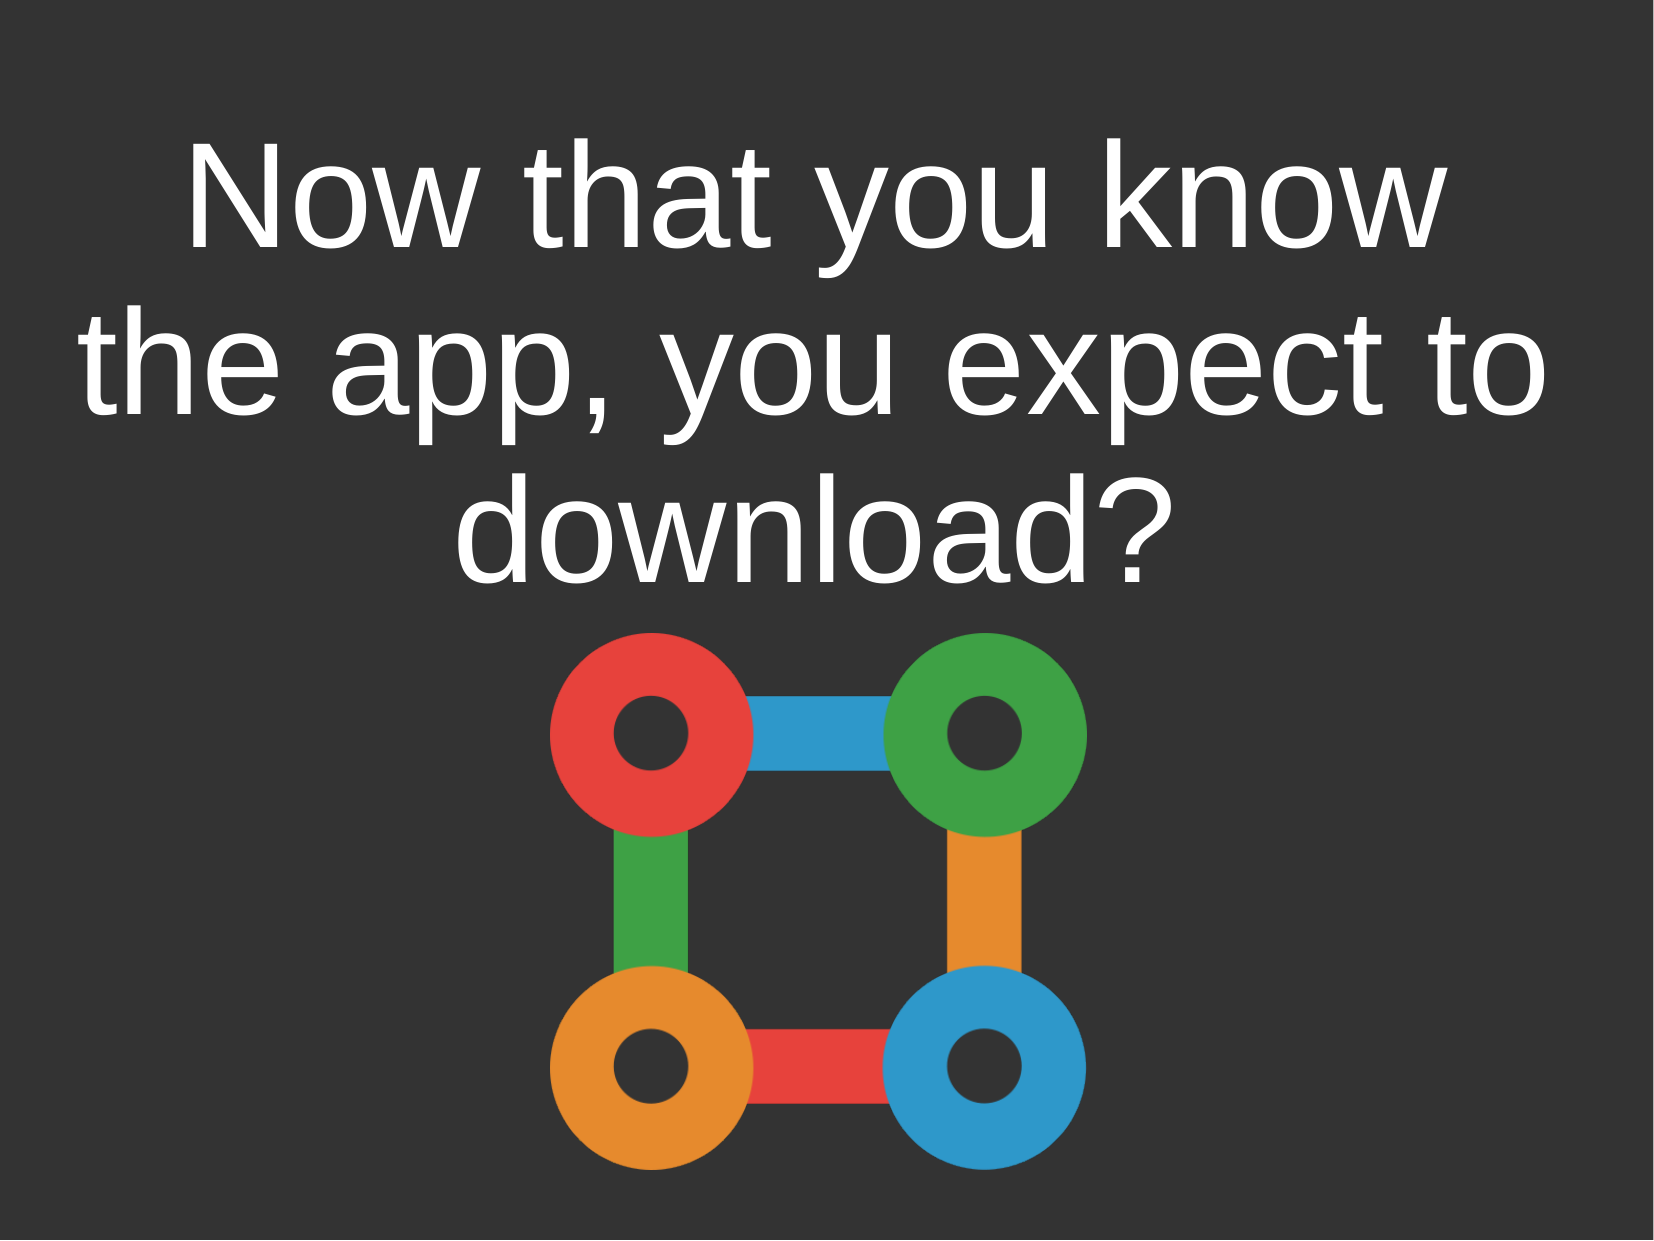

# Now that you know the app, you expect to download?